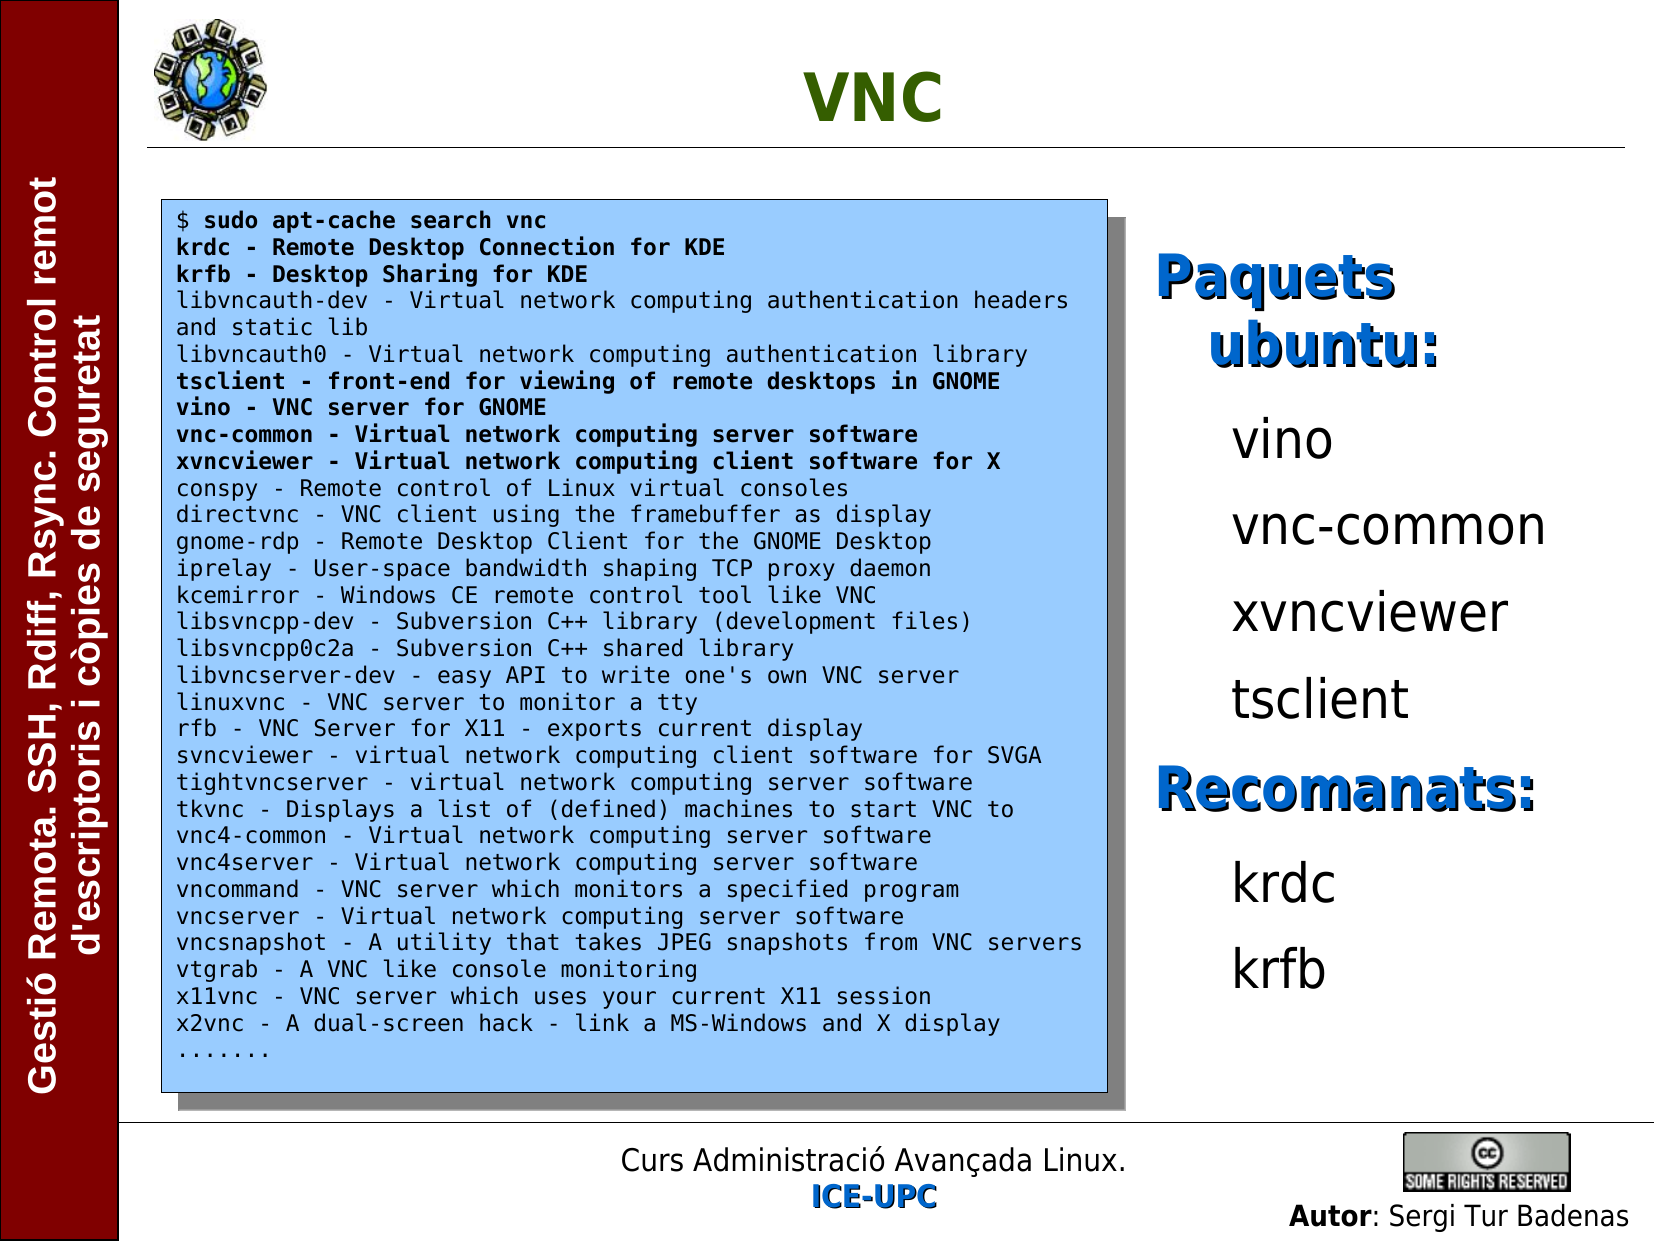

# VNC
$ sudo apt-cache search vnc
krdc - Remote Desktop Connection for KDE
krfb - Desktop Sharing for KDE
libvncauth-dev - Virtual network computing authentication headers and static lib
libvncauth0 - Virtual network computing authentication library
tsclient - front-end for viewing of remote desktops in GNOME
vino - VNC server for GNOME
vnc-common - Virtual network computing server software
xvncviewer - Virtual network computing client software for X
conspy - Remote control of Linux virtual consoles
directvnc - VNC client using the framebuffer as display
gnome-rdp - Remote Desktop Client for the GNOME Desktop
iprelay - User-space bandwidth shaping TCP proxy daemon
kcemirror - Windows CE remote control tool like VNC
libsvncpp-dev - Subversion C++ library (development files)
libsvncpp0c2a - Subversion C++ shared library
libvncserver-dev - easy API to write one's own VNC server
linuxvnc - VNC server to monitor a tty
rfb - VNC Server for X11 - exports current display
svncviewer - virtual network computing client software for SVGA
tightvncserver - virtual network computing server software
tkvnc - Displays a list of (defined) machines to start VNC to
vnc4-common - Virtual network computing server software
vnc4server - Virtual network computing server software
vncommand - VNC server which monitors a specified program
vncserver - Virtual network computing server software
vncsnapshot - A utility that takes JPEG snapshots from VNC servers
vtgrab - A VNC like console monitoring
x11vnc - VNC server which uses your current X11 session
x2vnc - A dual-screen hack - link a MS-Windows and X display
.......
Paquets ubuntu:
vino
vnc-common
xvncviewer
tsclient
Recomanats:
krdc
krfb